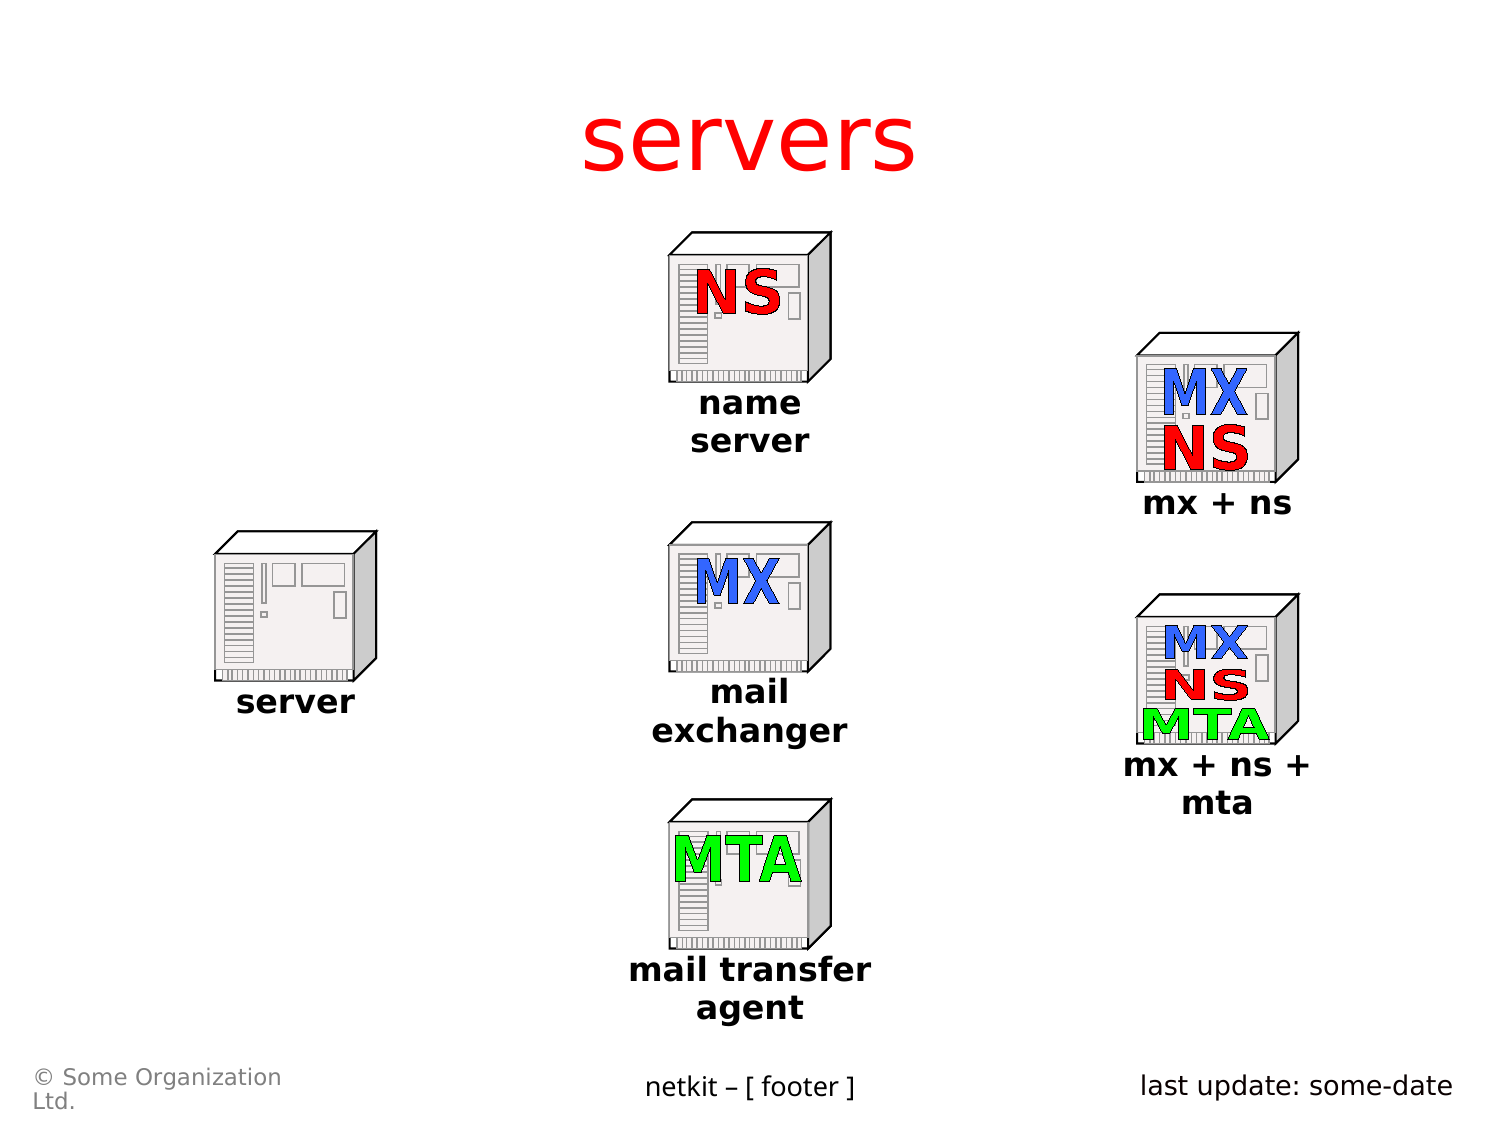

# servers
MUA
NS
name server
MX
NS
mx + ns
MX
mail exchanger
server
MX
NS
MTA
mx + ns + mta
MTA
mail transfer agent
footer
some-date